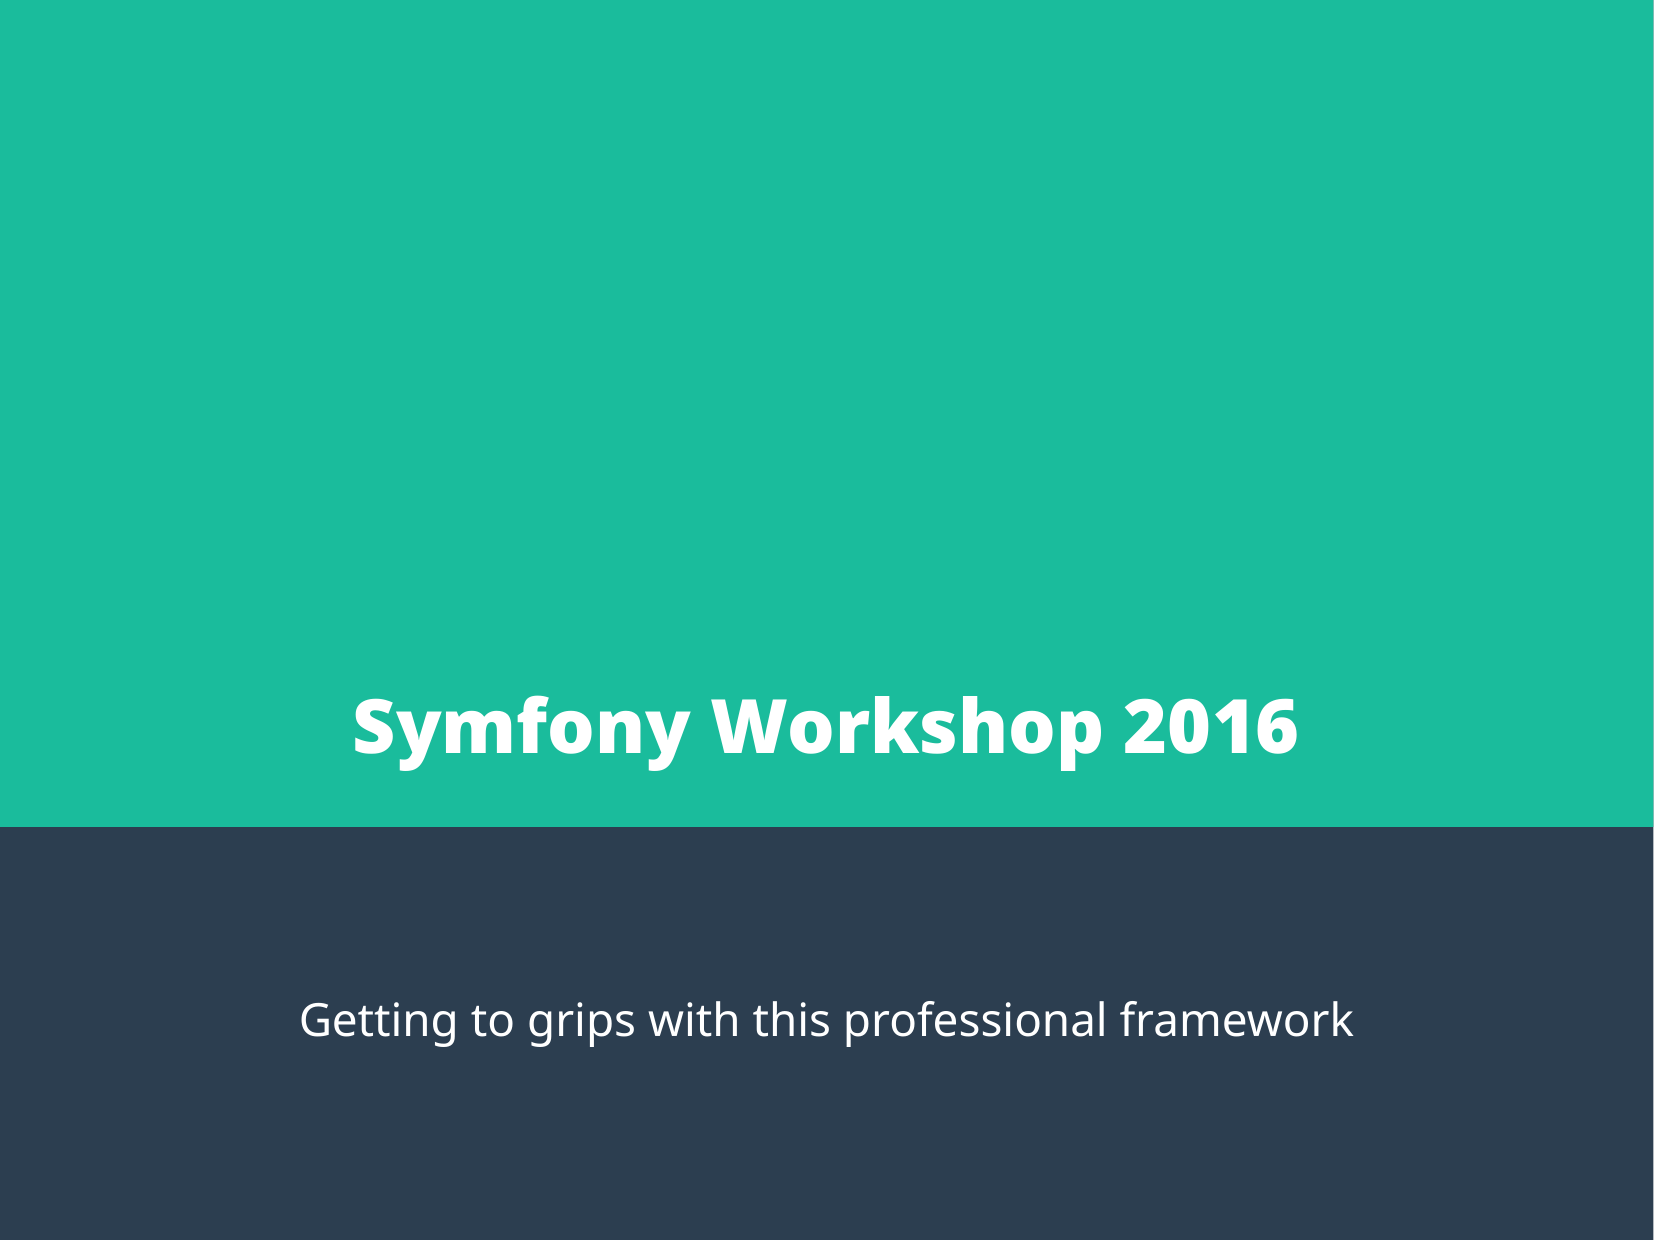

# Symfony Workshop 2016
Getting to grips with this professional framework